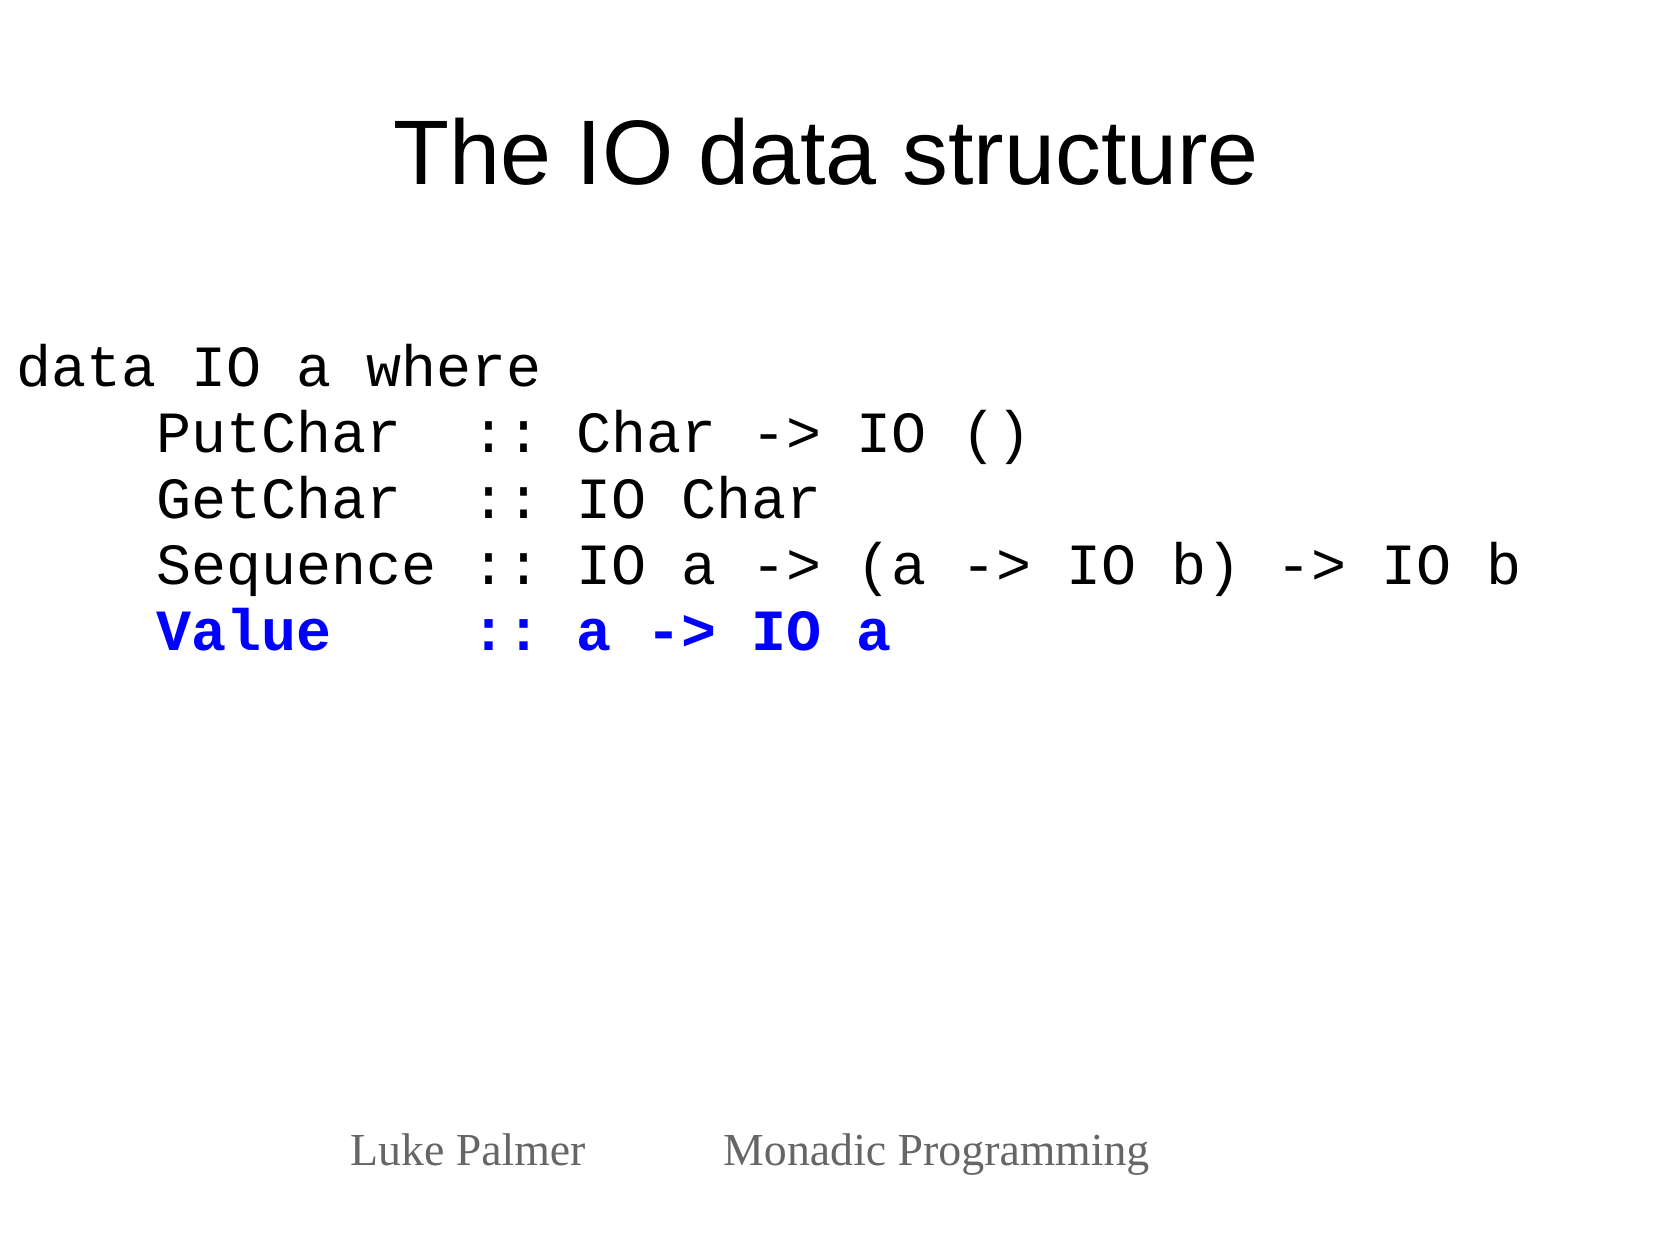

# The IO data structure
data IO a where
 PutChar :: Char -> IO ()
 GetChar :: IO Char
 Sequence :: IO a -> (a -> IO b) -> IO b
 Value :: a -> IO a